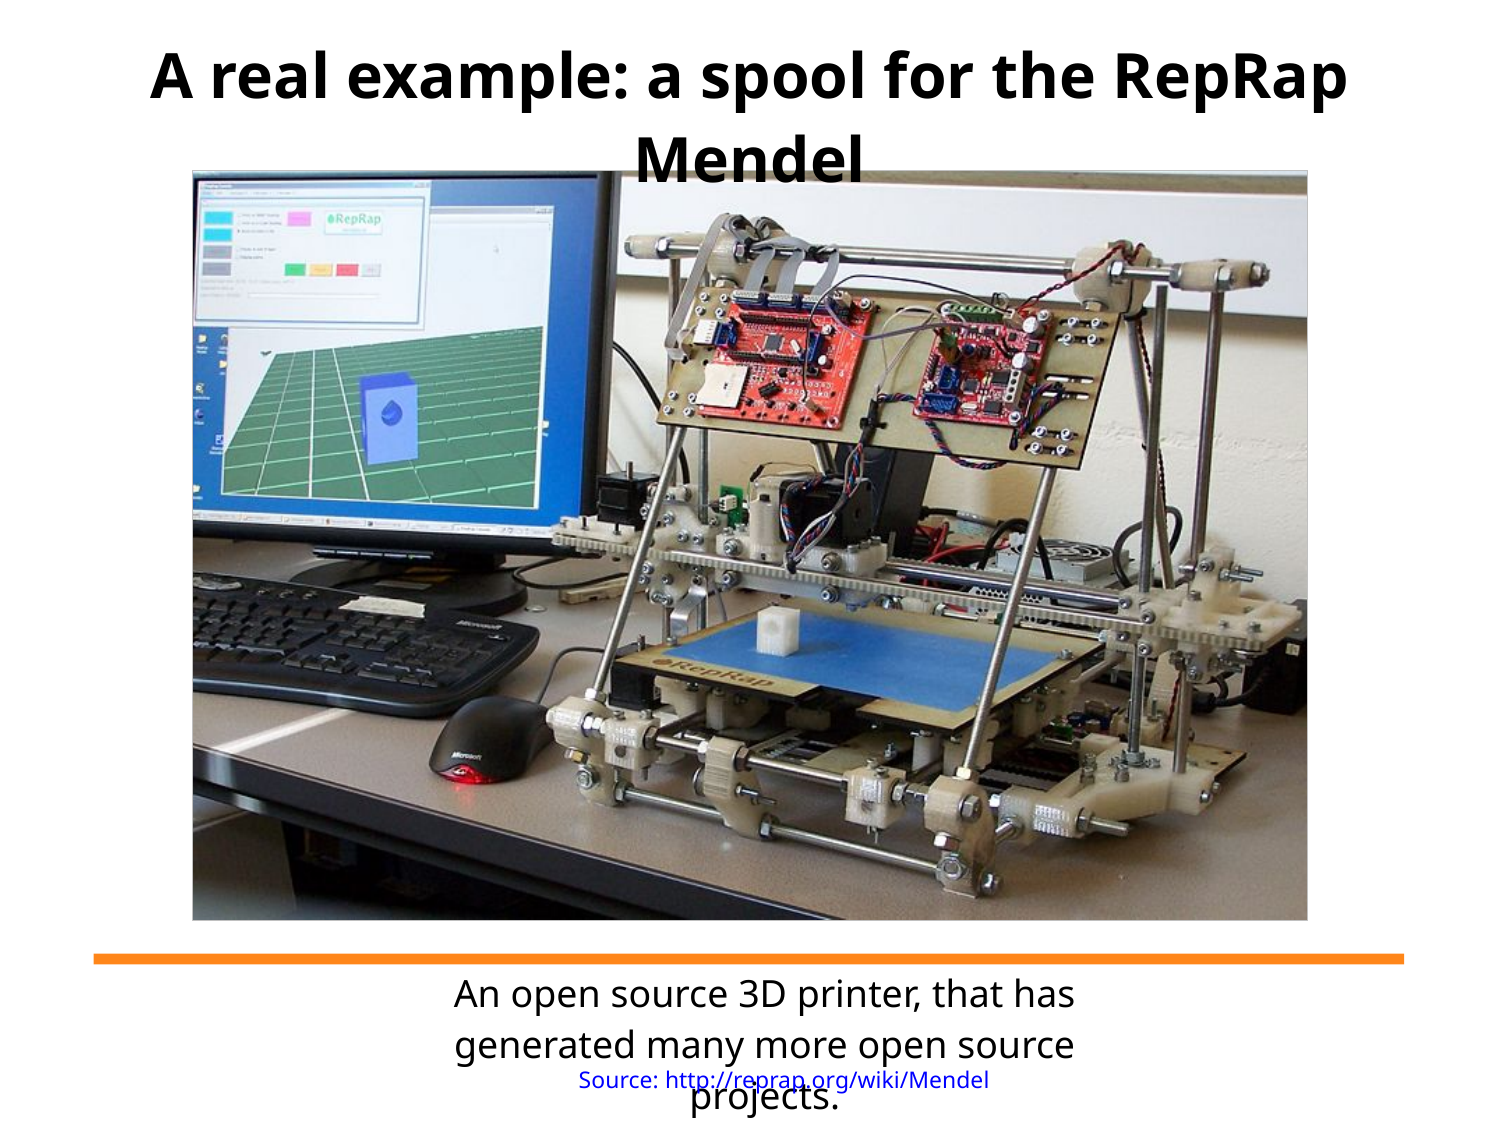

# A real example: a spool for the RepRap Mendel
An open source 3D printer, that has generated many more open source projects.
Source: http://reprap.org/wiki/Mendel